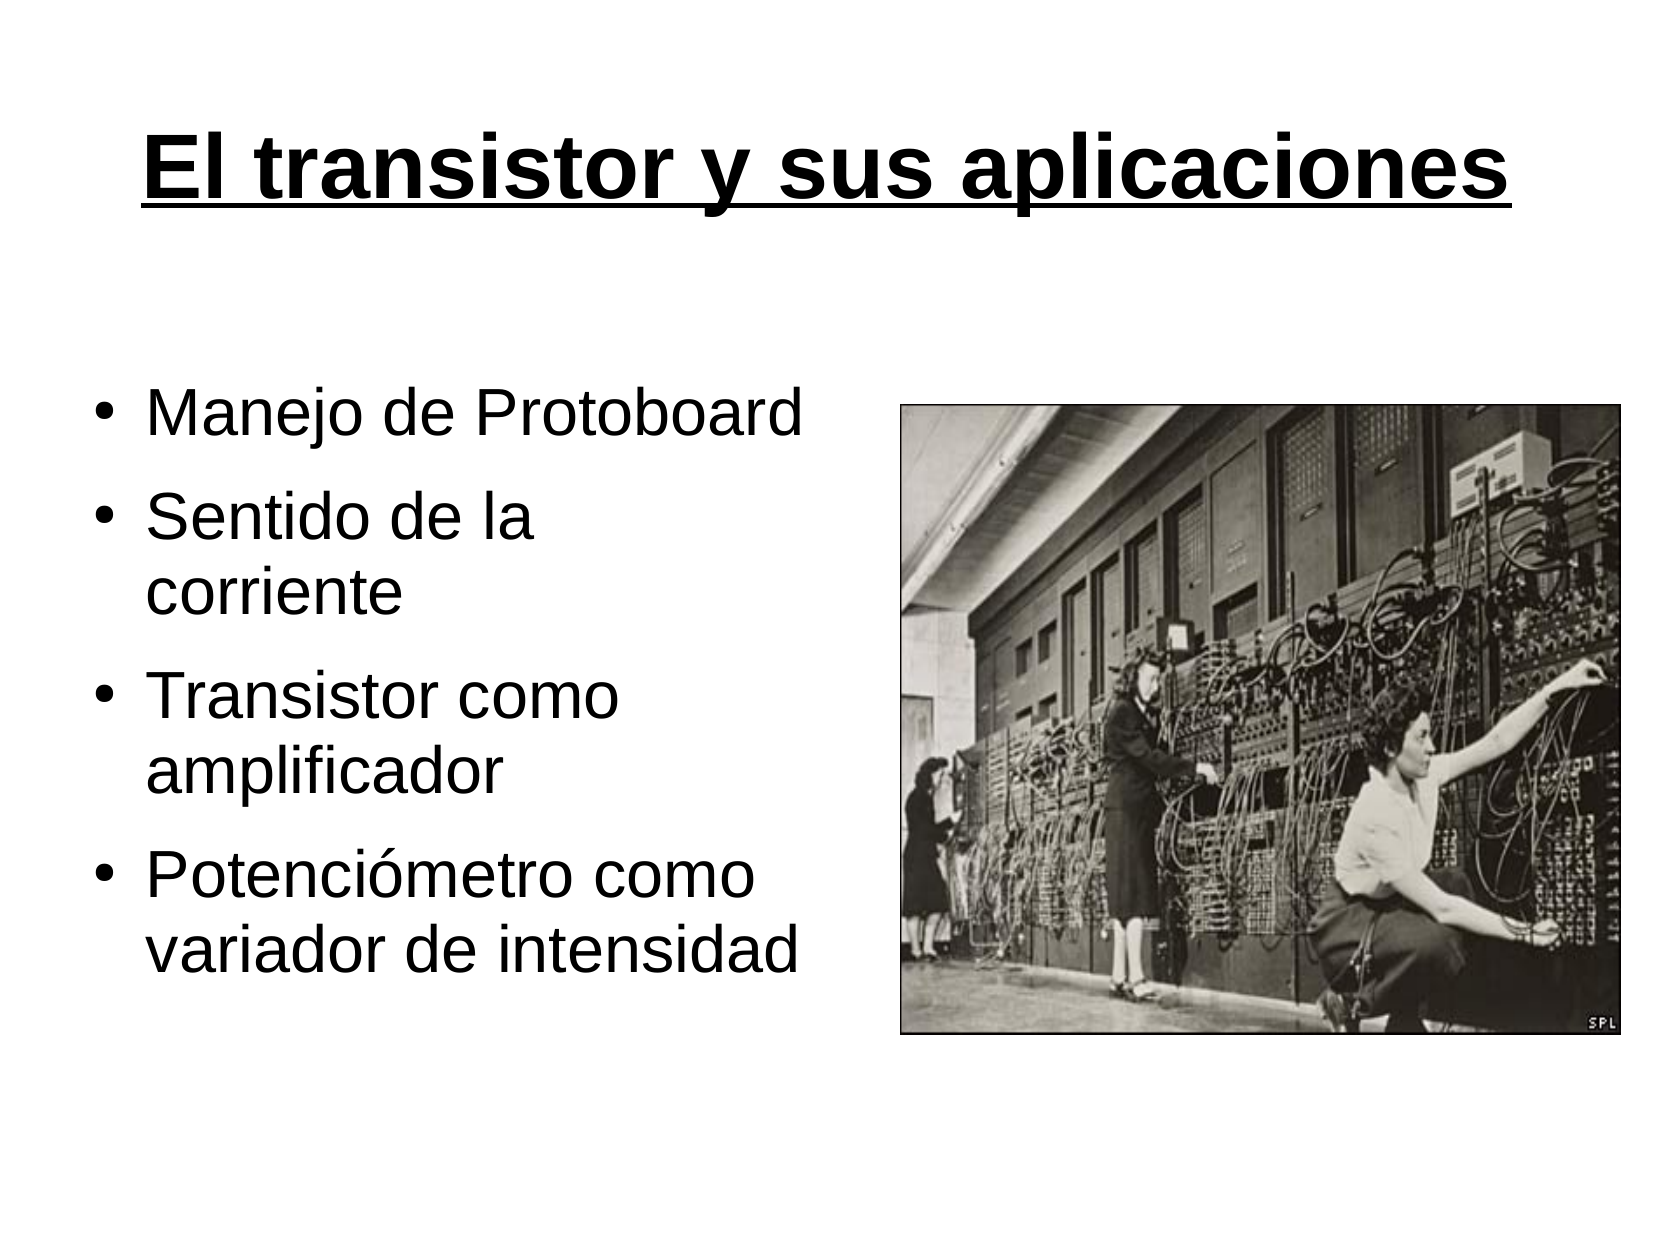

# El transistor y sus aplicaciones
Manejo de Protoboard
Sentido de la corriente
Transistor como amplificador
Potenciómetro como variador de intensidad